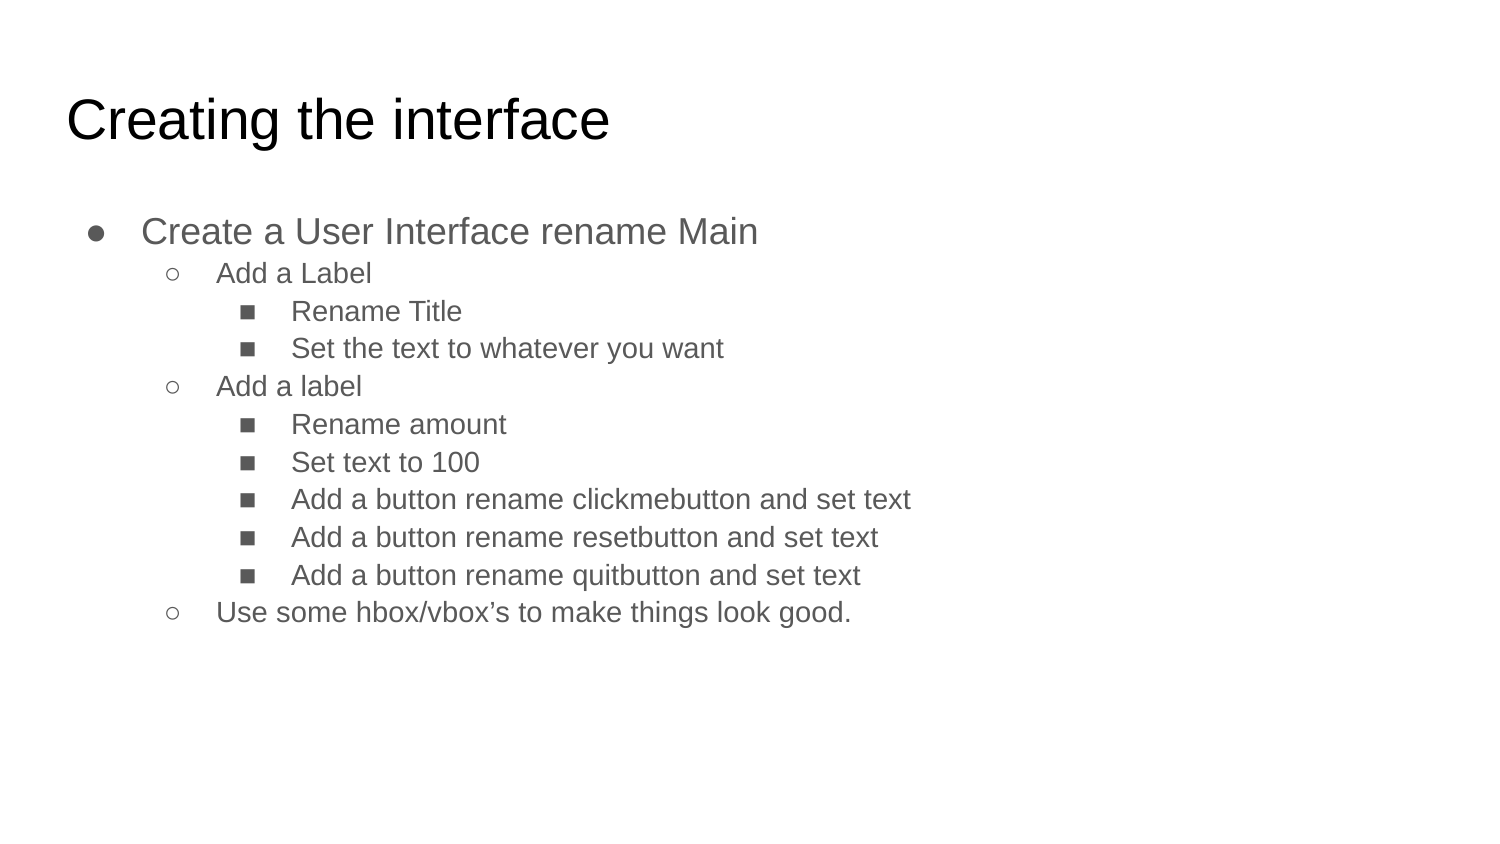

# Creating the interface
Create a User Interface rename Main
Add a Label
Rename Title
Set the text to whatever you want
Add a label
Rename amount
Set text to 100
Add a button rename clickmebutton and set text
Add a button rename resetbutton and set text
Add a button rename quitbutton and set text
Use some hbox/vbox’s to make things look good.